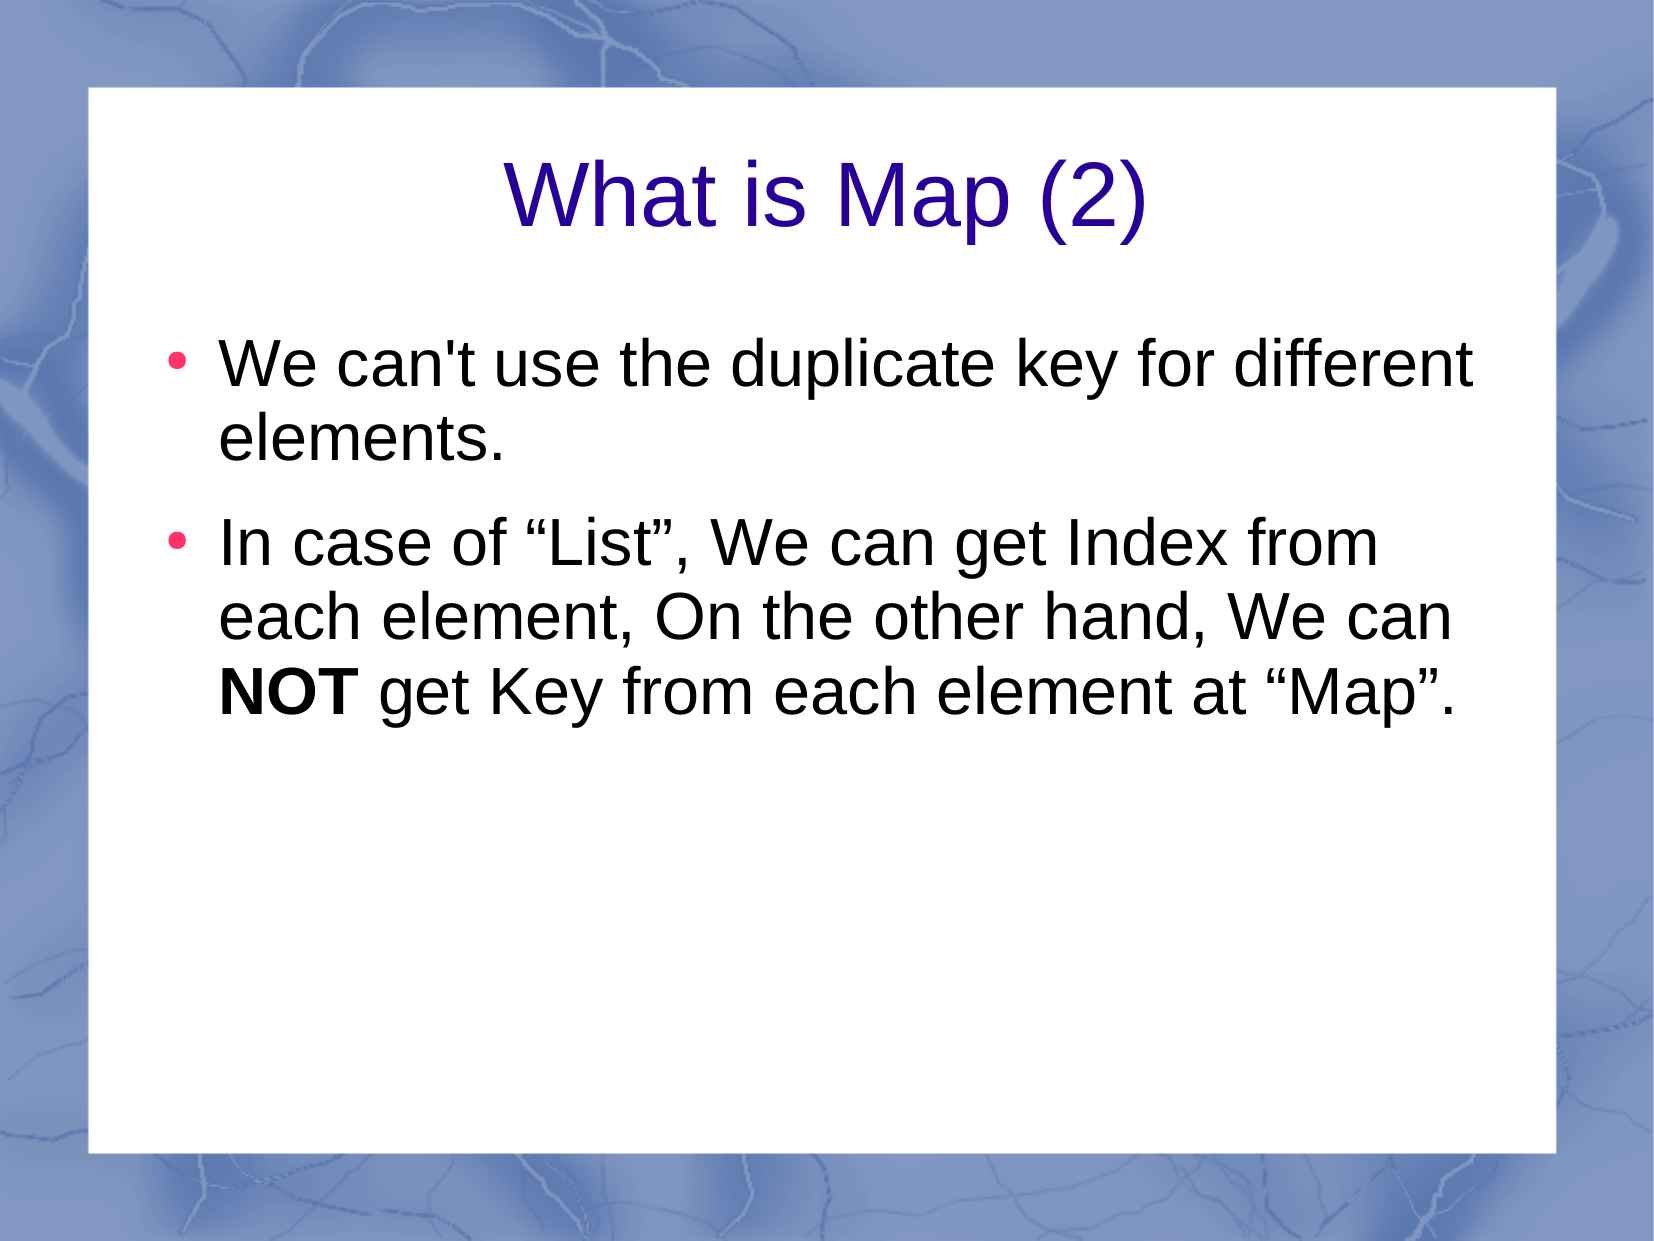

# What is Map (2)
We can't use the duplicate key for different elements.
In case of “List”, We can get Index from each element, On the other hand, We can NOT get Key from each element at “Map”.